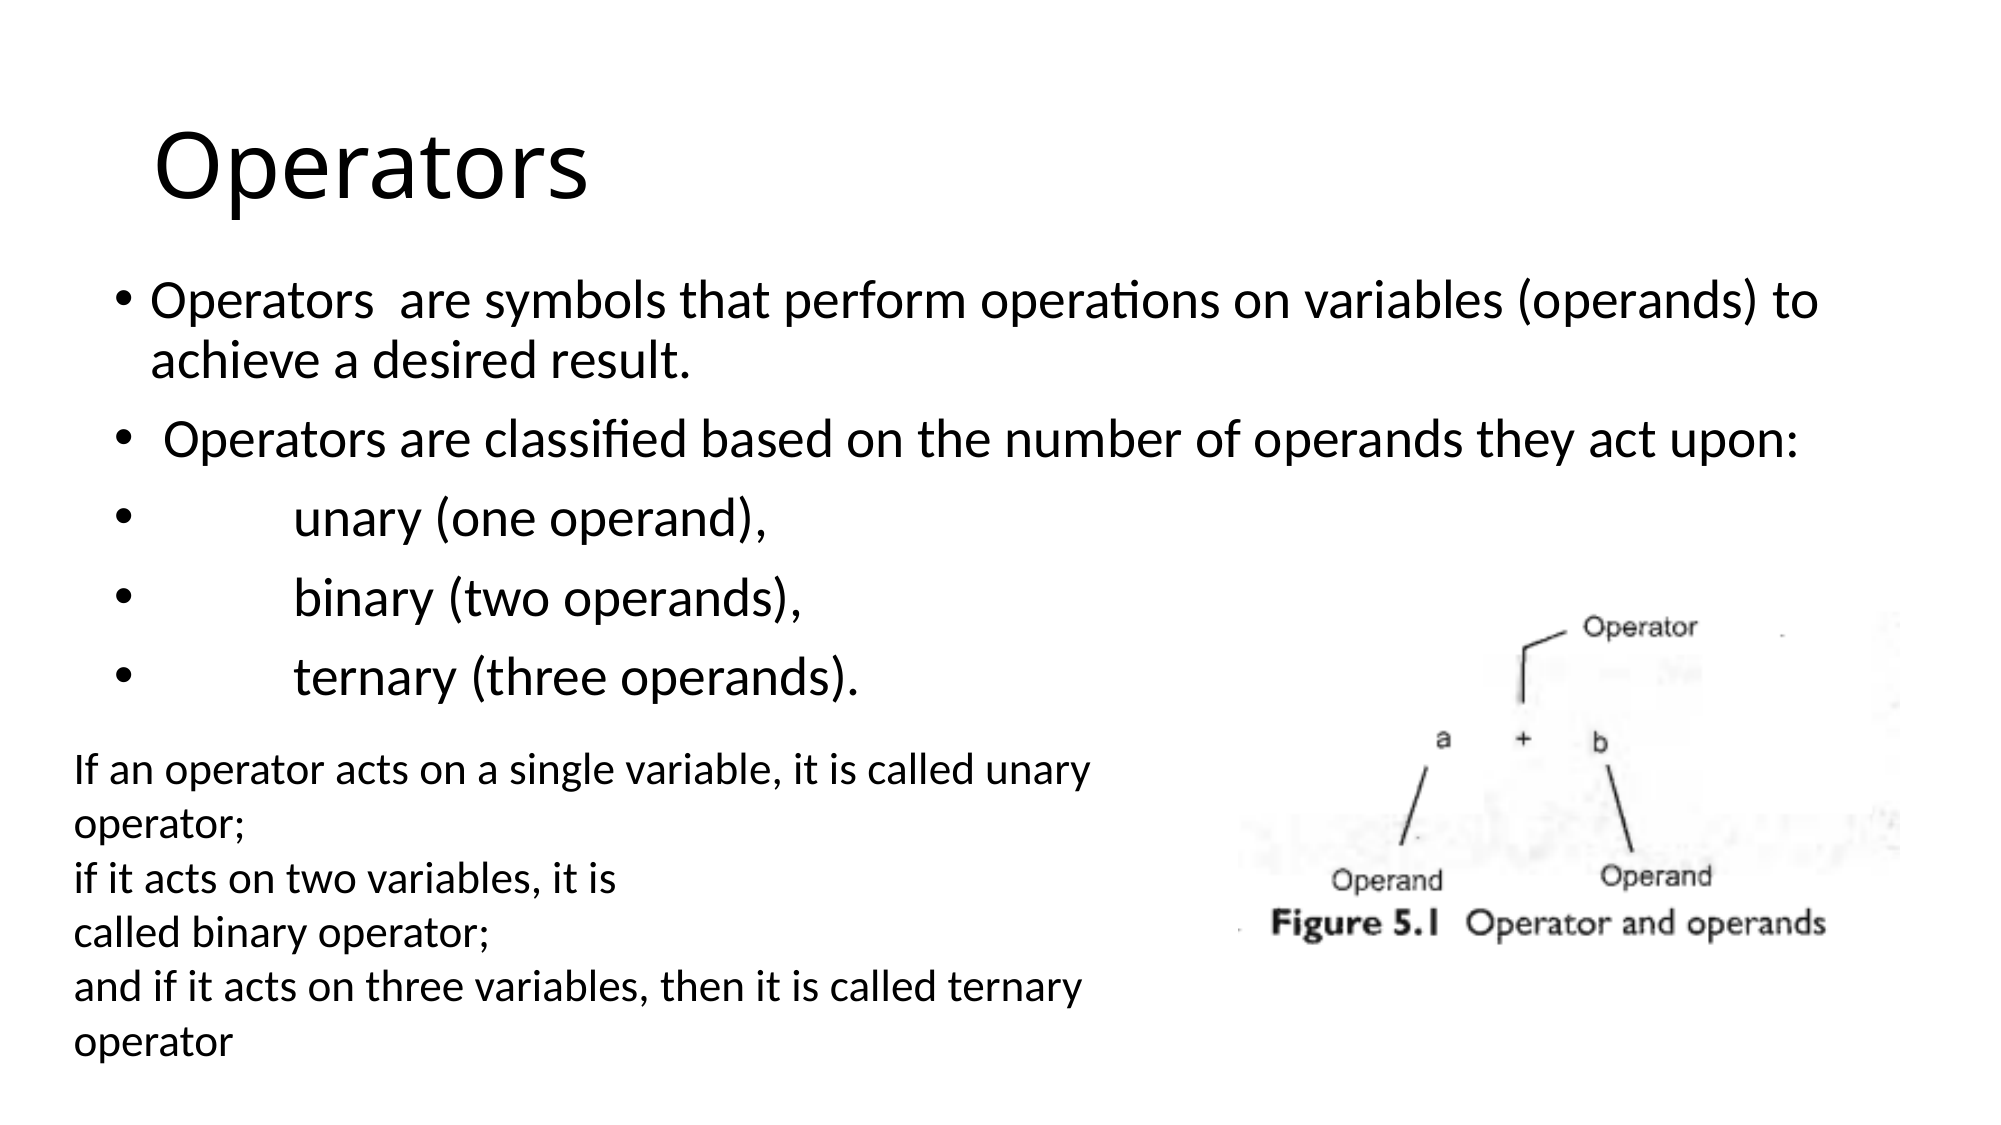

# Operators
Operators are symbols that perform operations on variables (operands) to achieve a desired result.
 Operators are classified based on the number of operands they act upon:
	unary (one operand),
	binary (two operands),
	ternary (three operands).
If an operator acts on a single variable, it is called unary operator;
if it acts on two variables, it is
called binary operator;
and if it acts on three variables, then it is called ternary operator